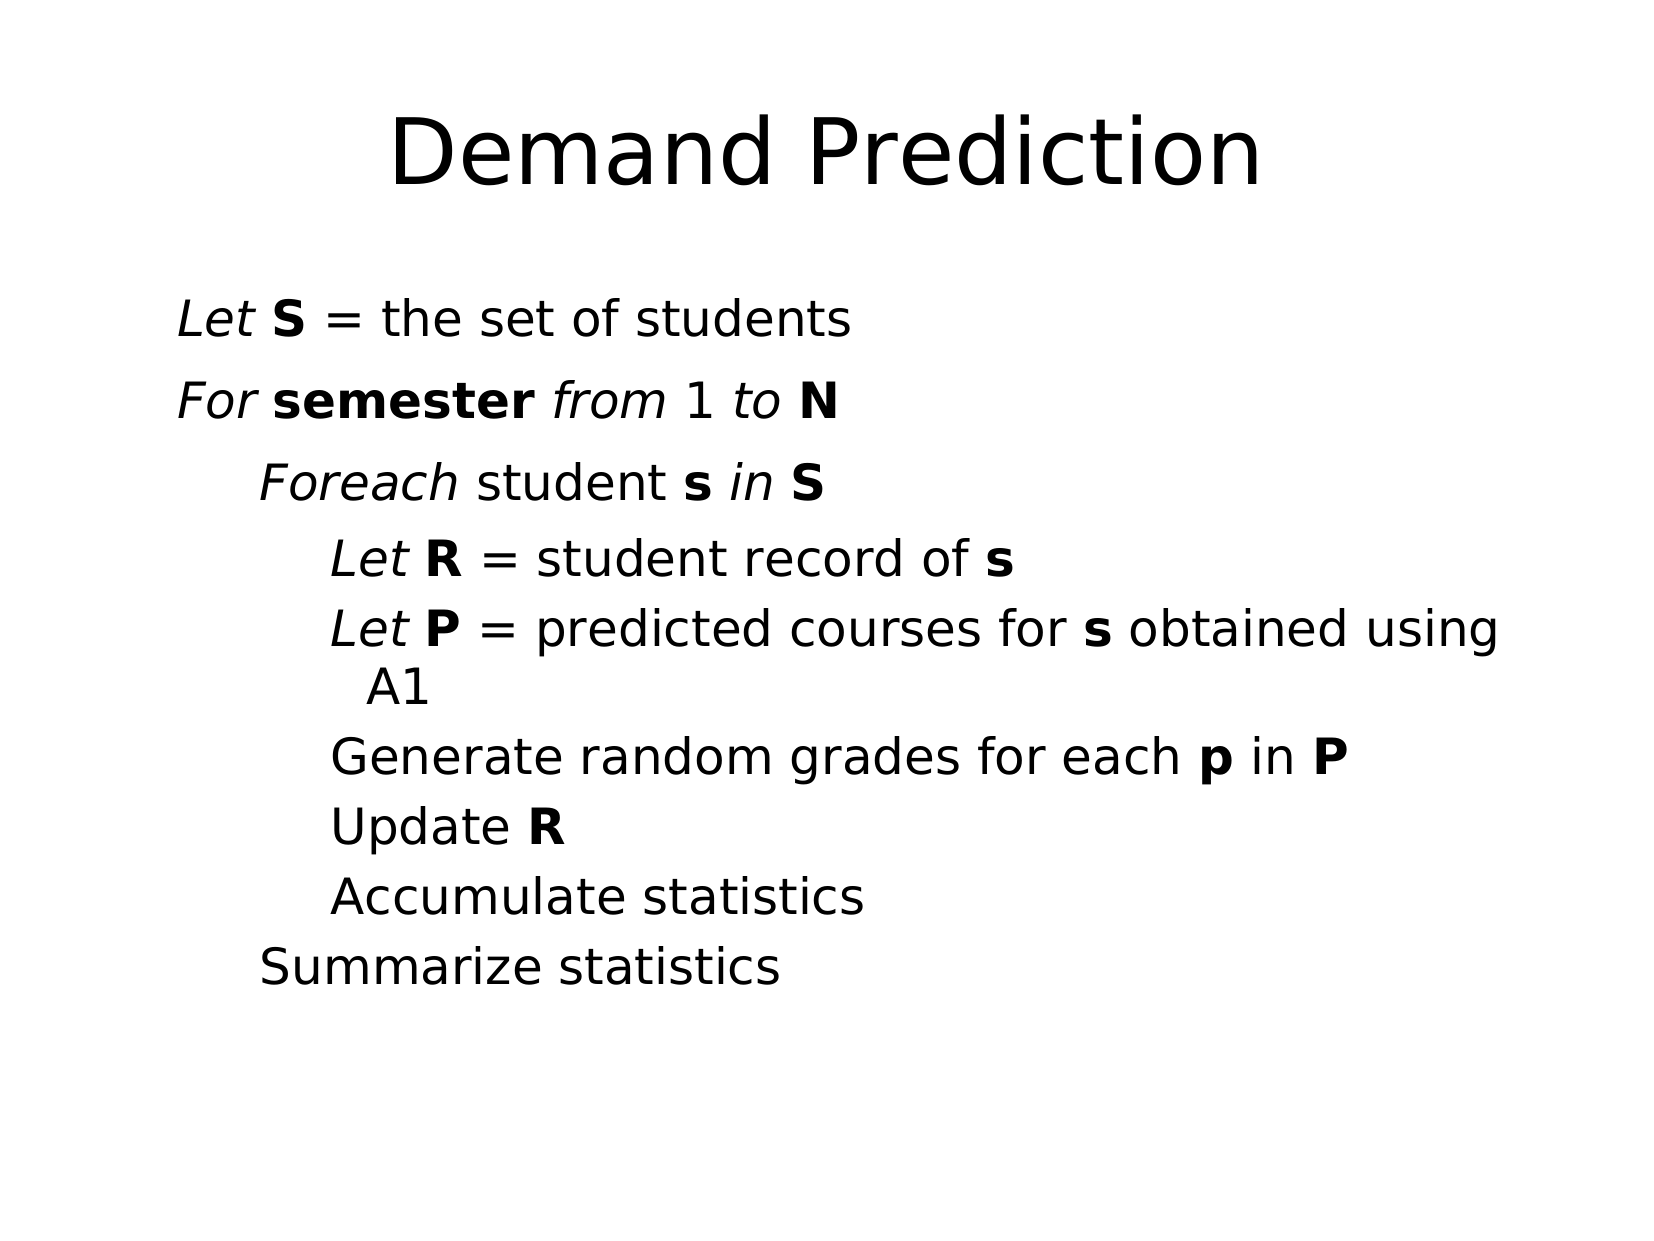

# Demand Prediction
Let S = the set of students
For semester from 1 to N
Foreach student s in S
Let R = student record of s
Let P = predicted courses for s obtained using A1
Generate random grades for each p in P
Update R
Accumulate statistics
Summarize statistics